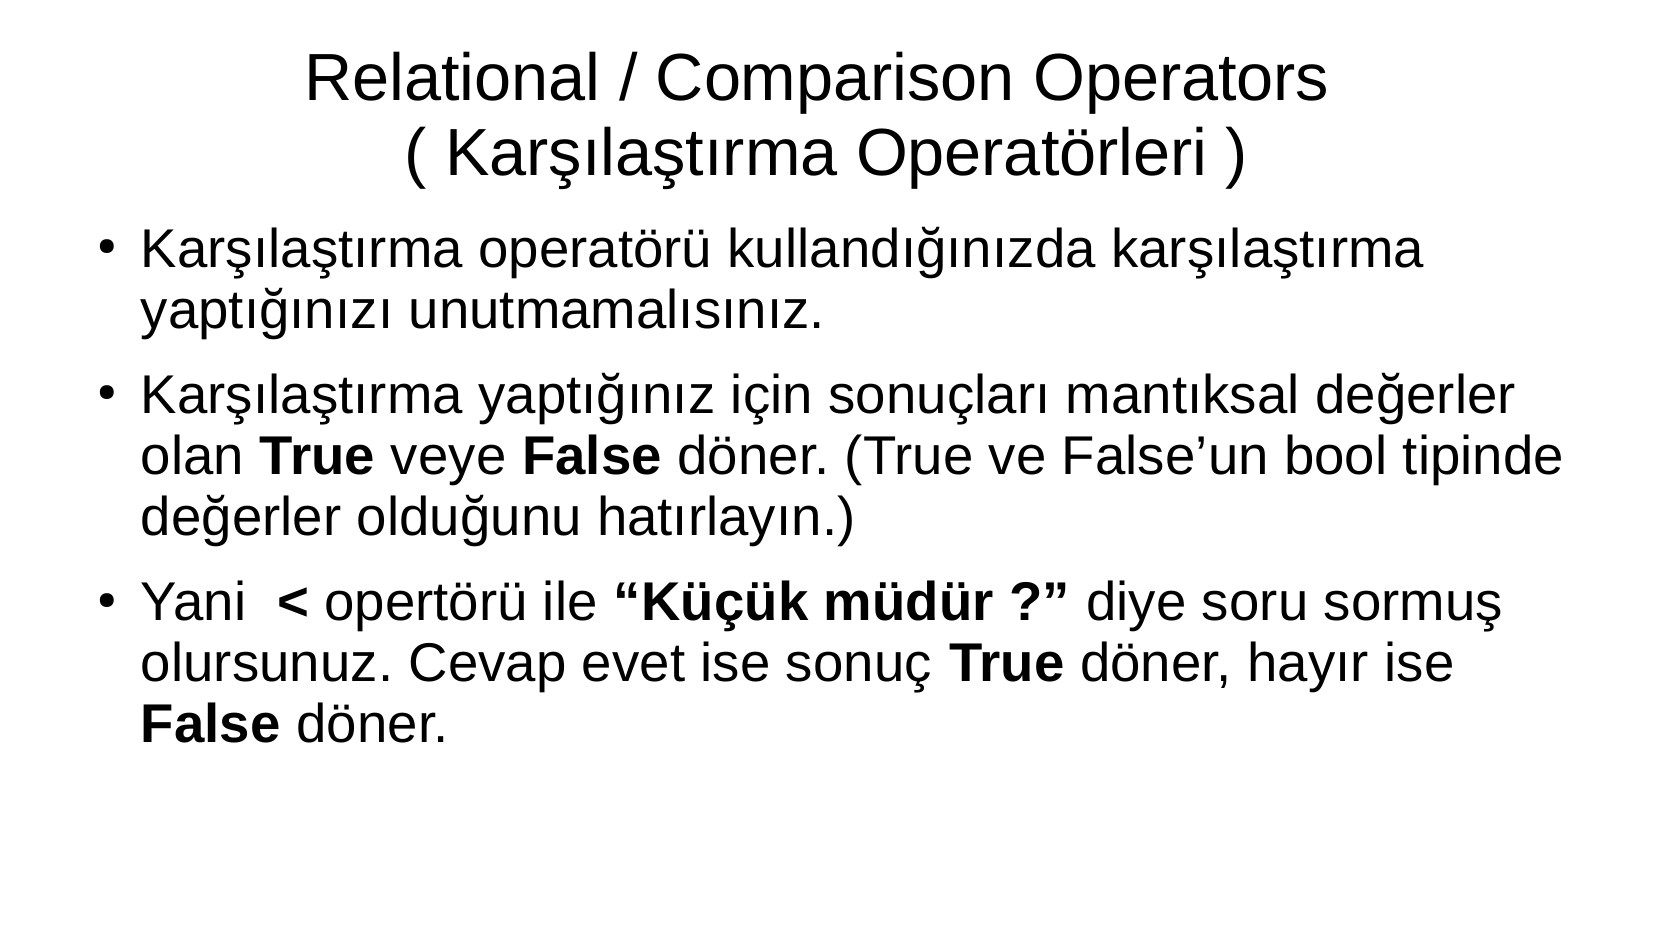

# Relational / Comparison Operators ( Karşılaştırma Operatörleri )
Karşılaştırma operatörü kullandığınızda karşılaştırma yaptığınızı unutmamalısınız.
Karşılaştırma yaptığınız için sonuçları mantıksal değerler olan True veye False döner. (True ve False’un bool tipinde değerler olduğunu hatırlayın.)
Yani < opertörü ile “Küçük müdür ?” diye soru sormuş olursunuz. Cevap evet ise sonuç True döner, hayır ise False döner.